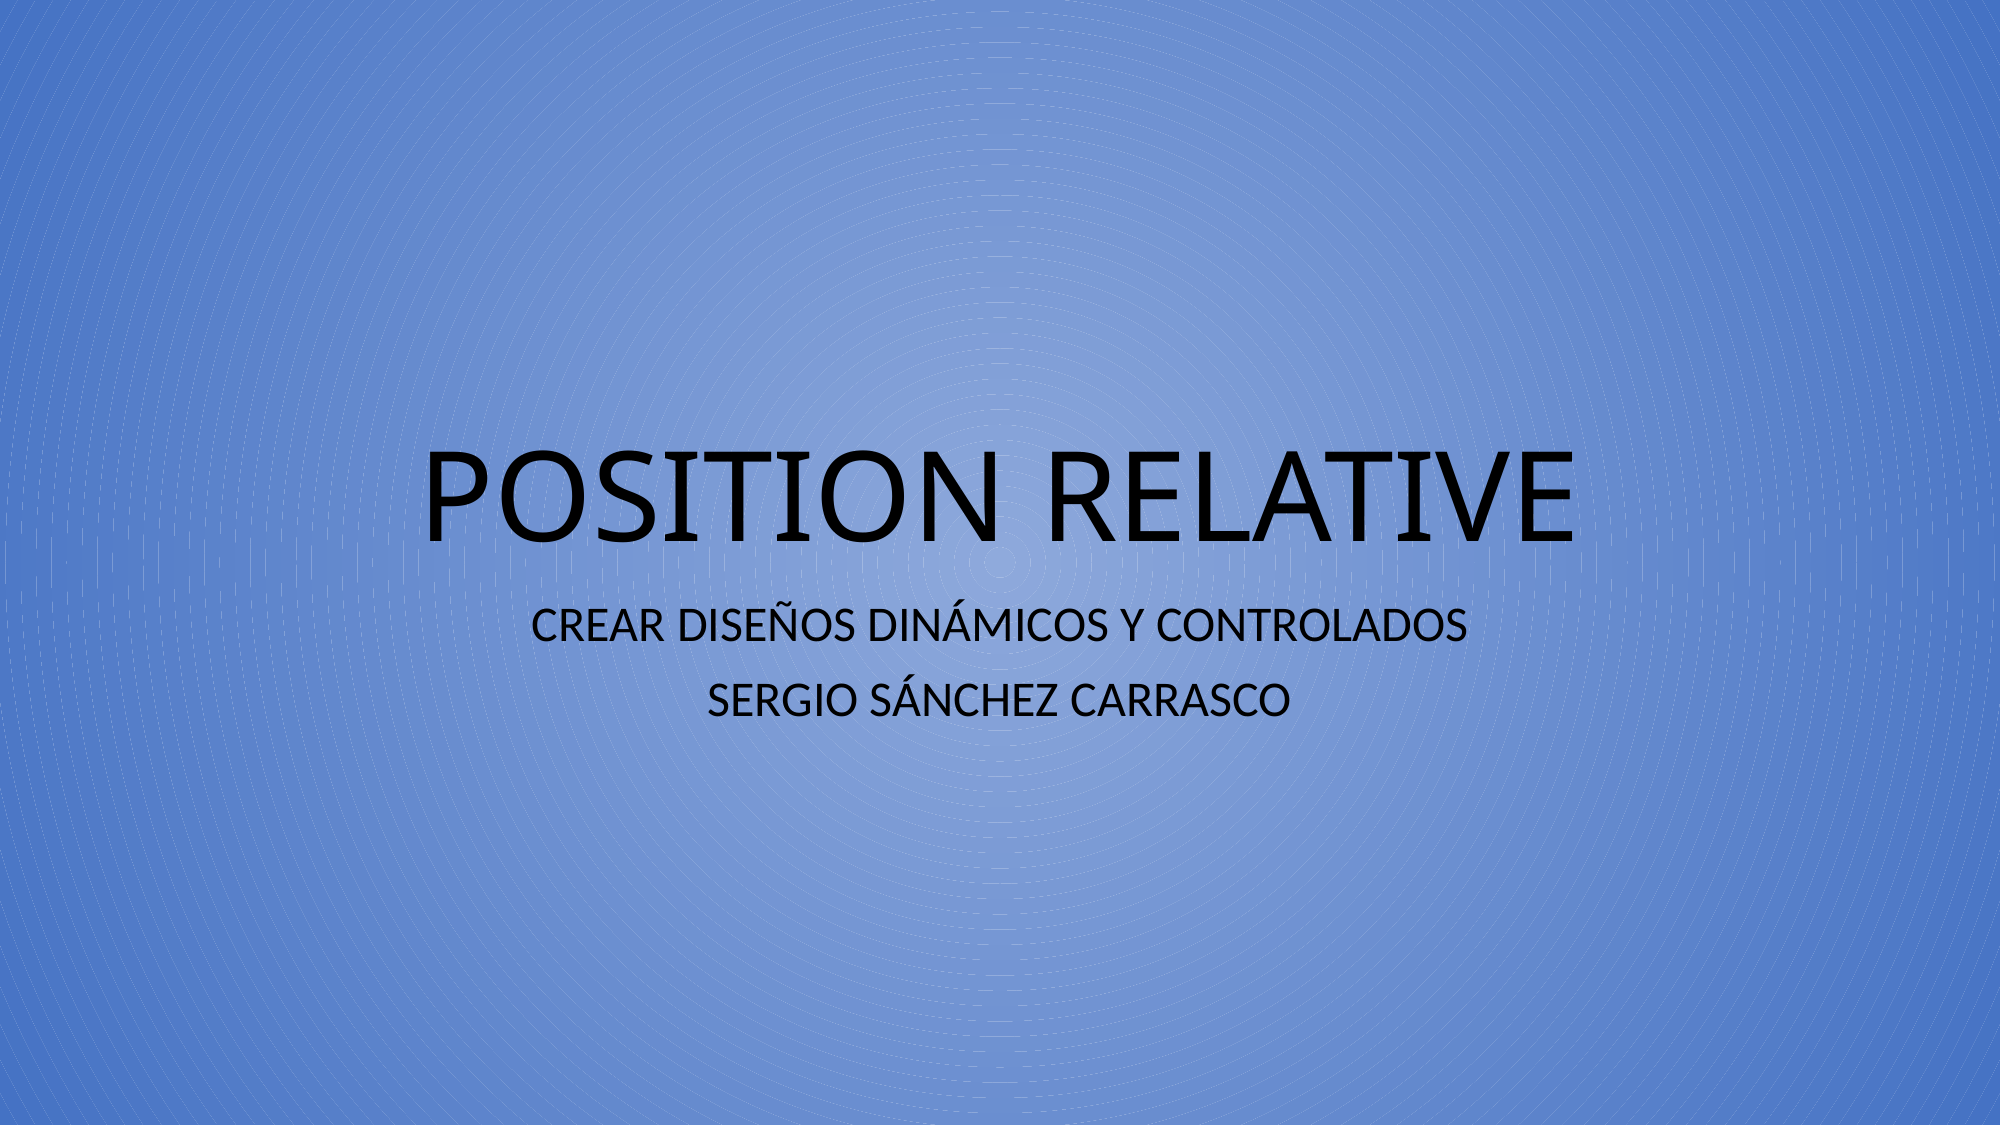

# POSITION RELATIVE
CREAR DISEÑOS DINÁMICOS Y CONTROLADOS
SERGIO SÁNCHEZ CARRASCO